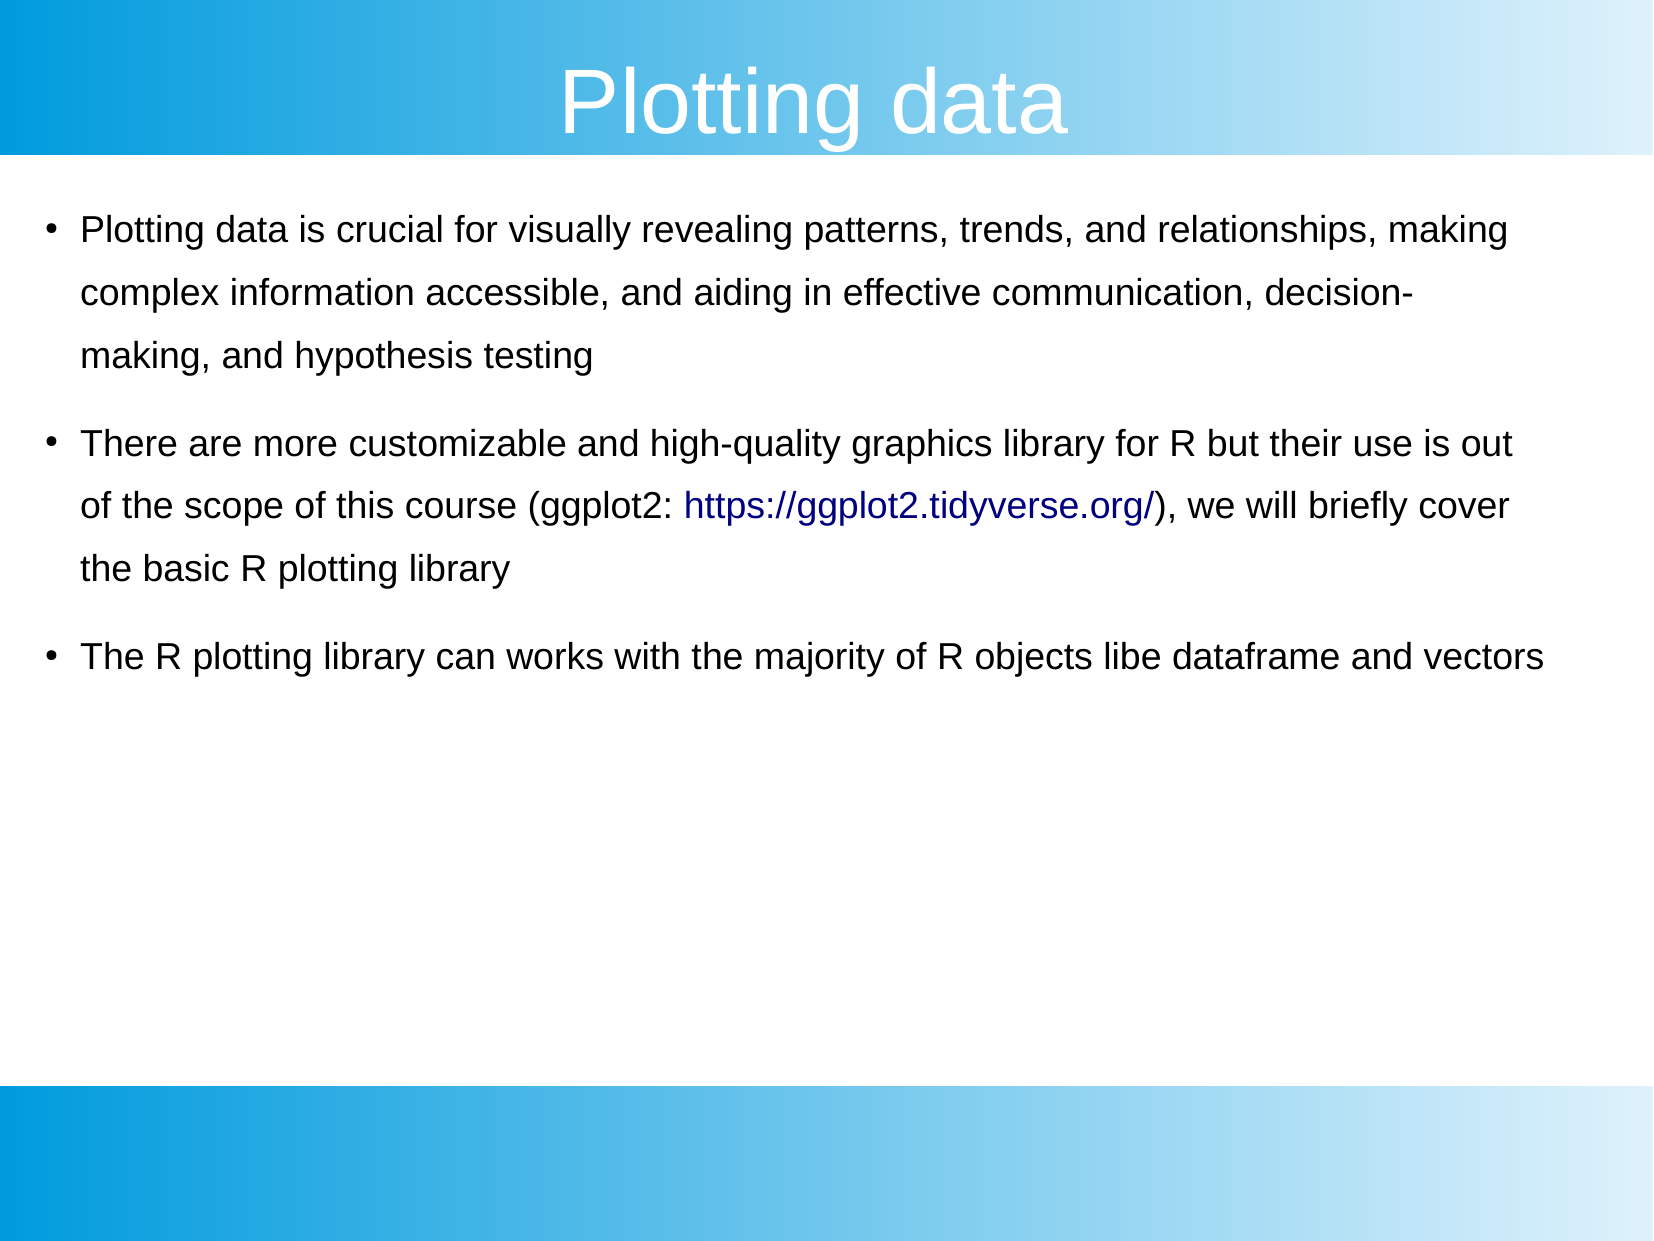

# Plotting data
Plotting data is crucial for visually revealing patterns, trends, and relationships, making complex information accessible, and aiding in effective communication, decision-making, and hypothesis testing
There are more customizable and high-quality graphics library for R but their use is out of the scope of this course (ggplot2: https://ggplot2.tidyverse.org/), we will briefly cover the basic R plotting library
The R plotting library can works with the majority of R objects libe dataframe and vectors